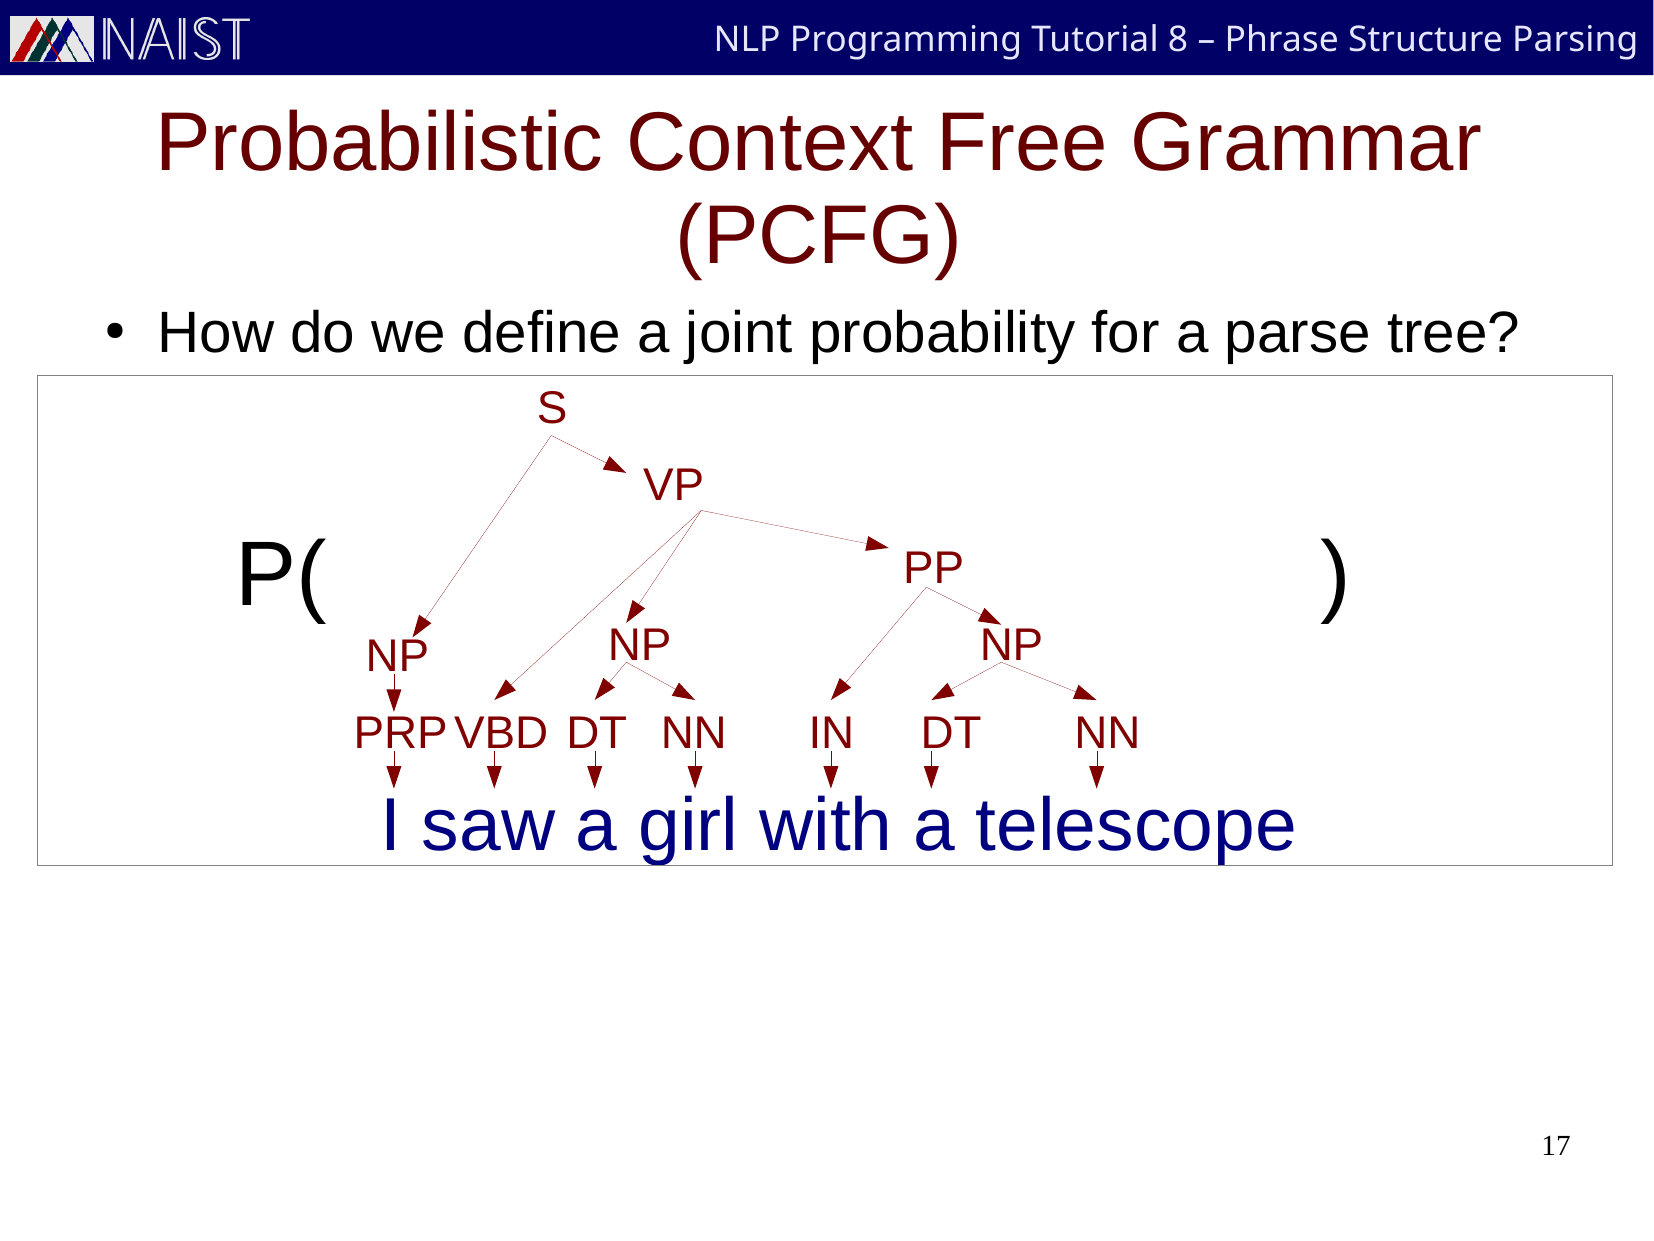

# Probabilistic Context Free Grammar (PCFG)
How do we define a joint probability for a parse tree?
S
VP
P( )
PP
NP
NP
NP
PRP
VBD
DT
NN
IN
DT
NN
I saw a girl with a telescope
17